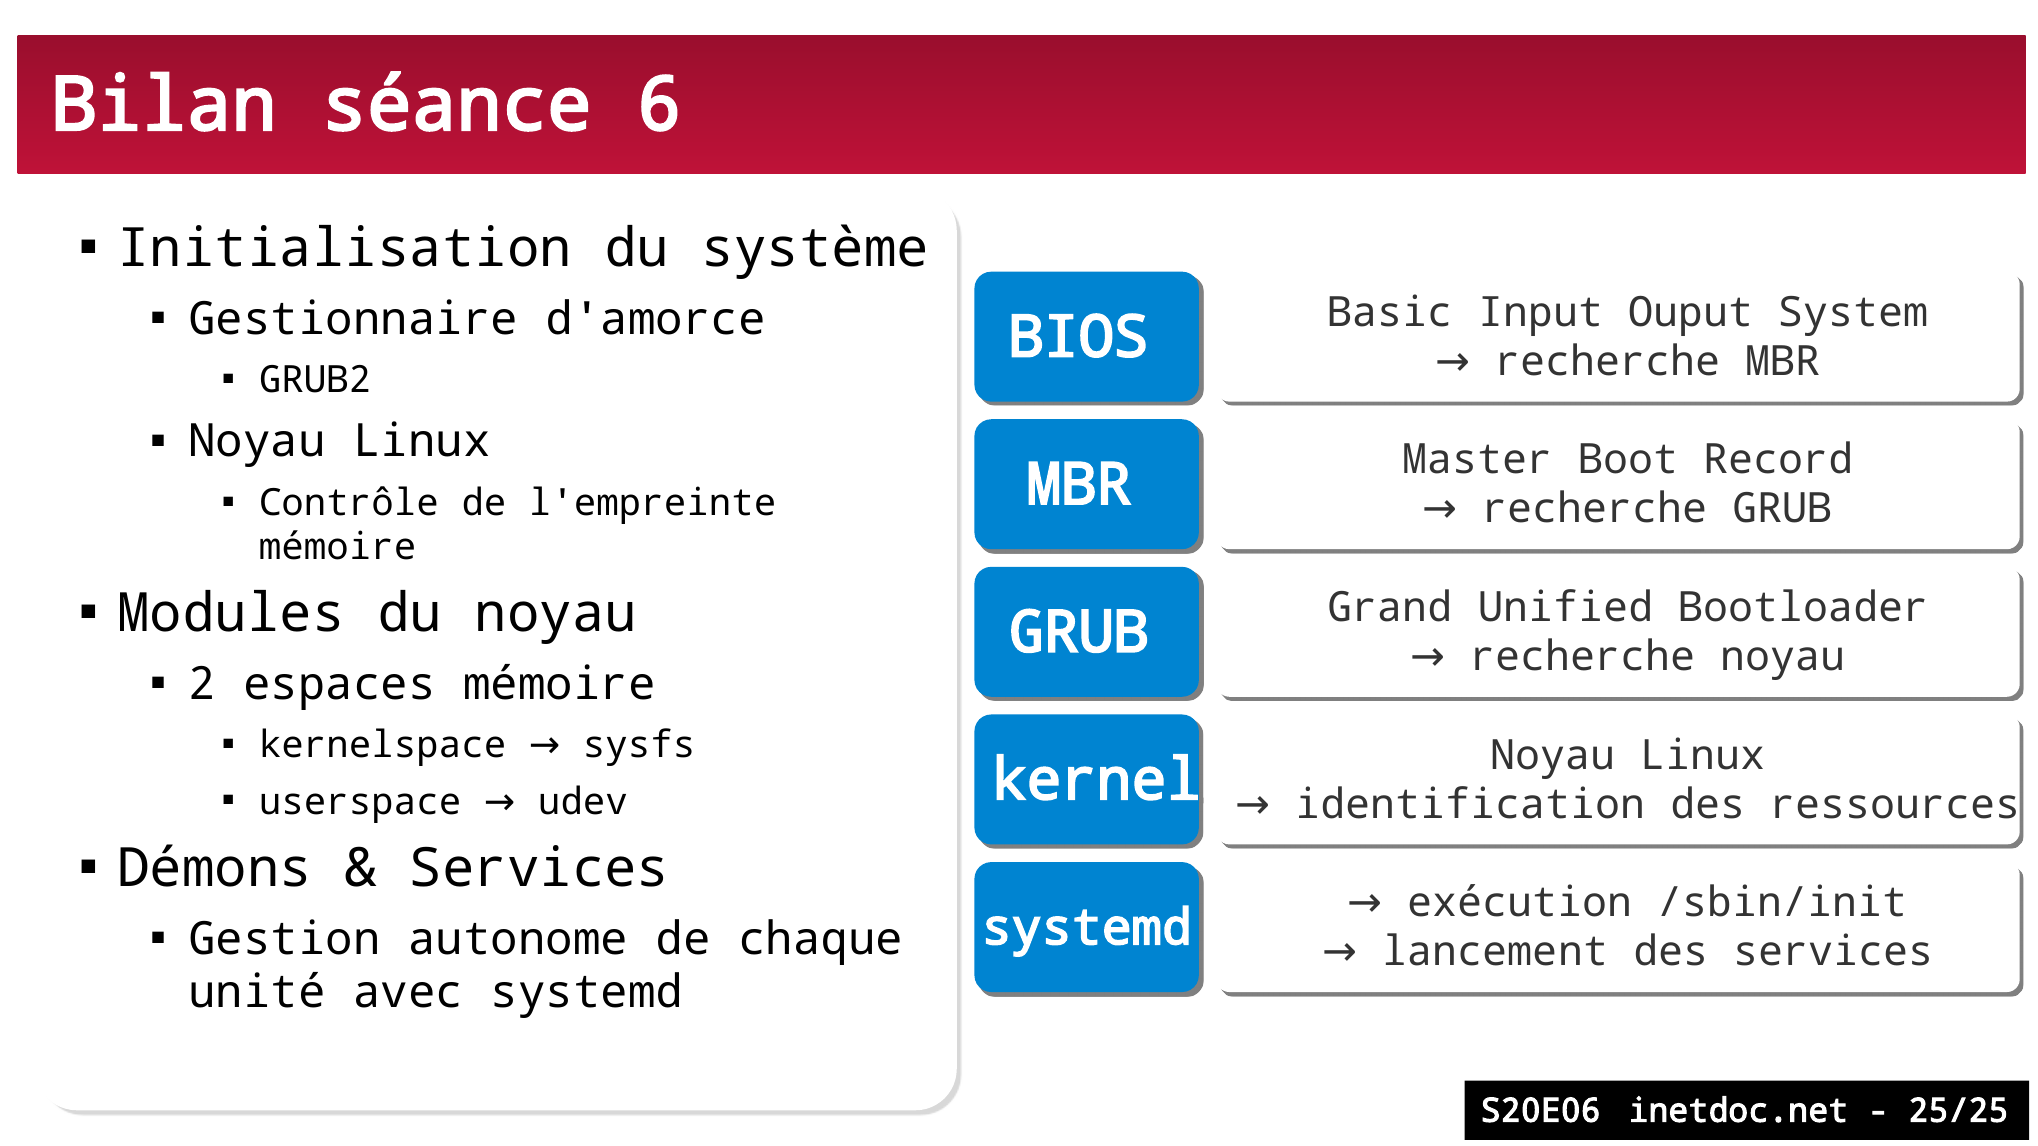

Bilan séance 6
Initialisation du système
Gestionnaire d'amorce
GRUB2
Noyau Linux
Contrôle de l'empreinte mémoire
Modules du noyau
2 espaces mémoire
kernelspace → sysfs
userspace → udev
Démons & Services
Gestion autonome de chaque unité avec systemd
BIOS
Basic Input Ouput System
→ recherche MBR
MBR
Master Boot Record
→ recherche GRUB
GRUB
Grand Unified Bootloader
→ recherche noyau
kernel
Noyau Linux
→ identification des ressources
systemd
→ exécution /sbin/init
→ lancement des services
S20E06	inetdoc.net - /25